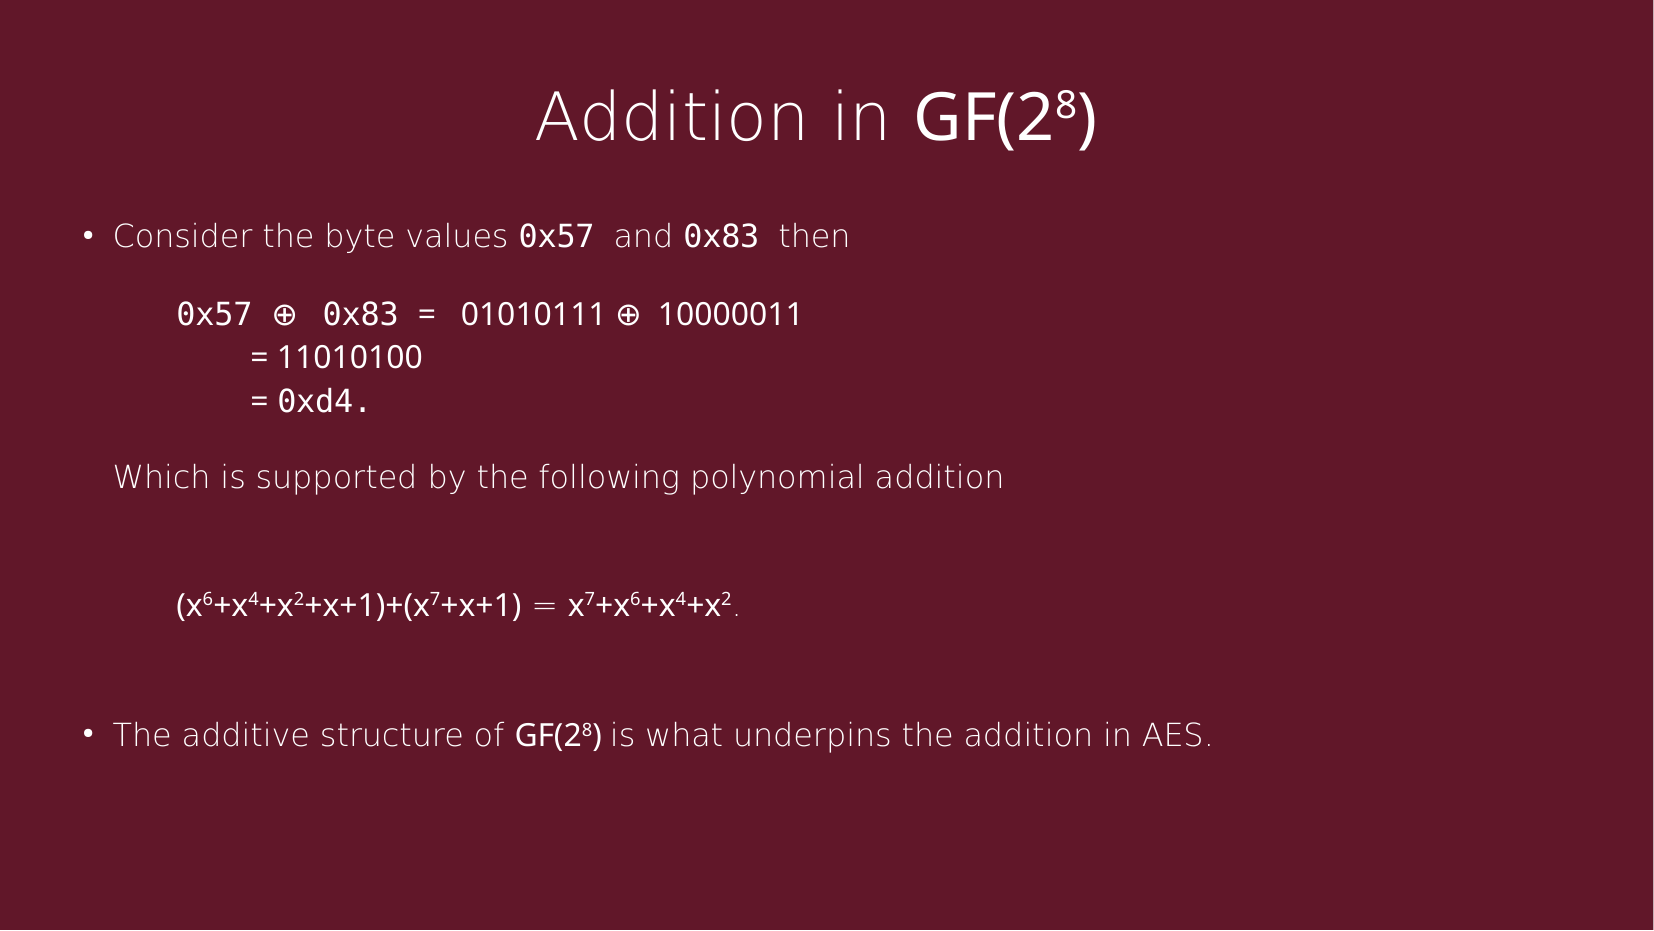

# Addition in GF(28)
Consider the byte values 0x57 and 0x83 then
					0x57 ⊕ 0x83 = 01010111 ⊕ 10000011
								 = 11010100
								 = 0xd4.
Which is supported by the following polynomial addition
				(x6+x4+x2+x+1)+(x7+x+1) = x7+x6+x4+x2.
The additive structure of GF(28) is what underpins the addition in AES.